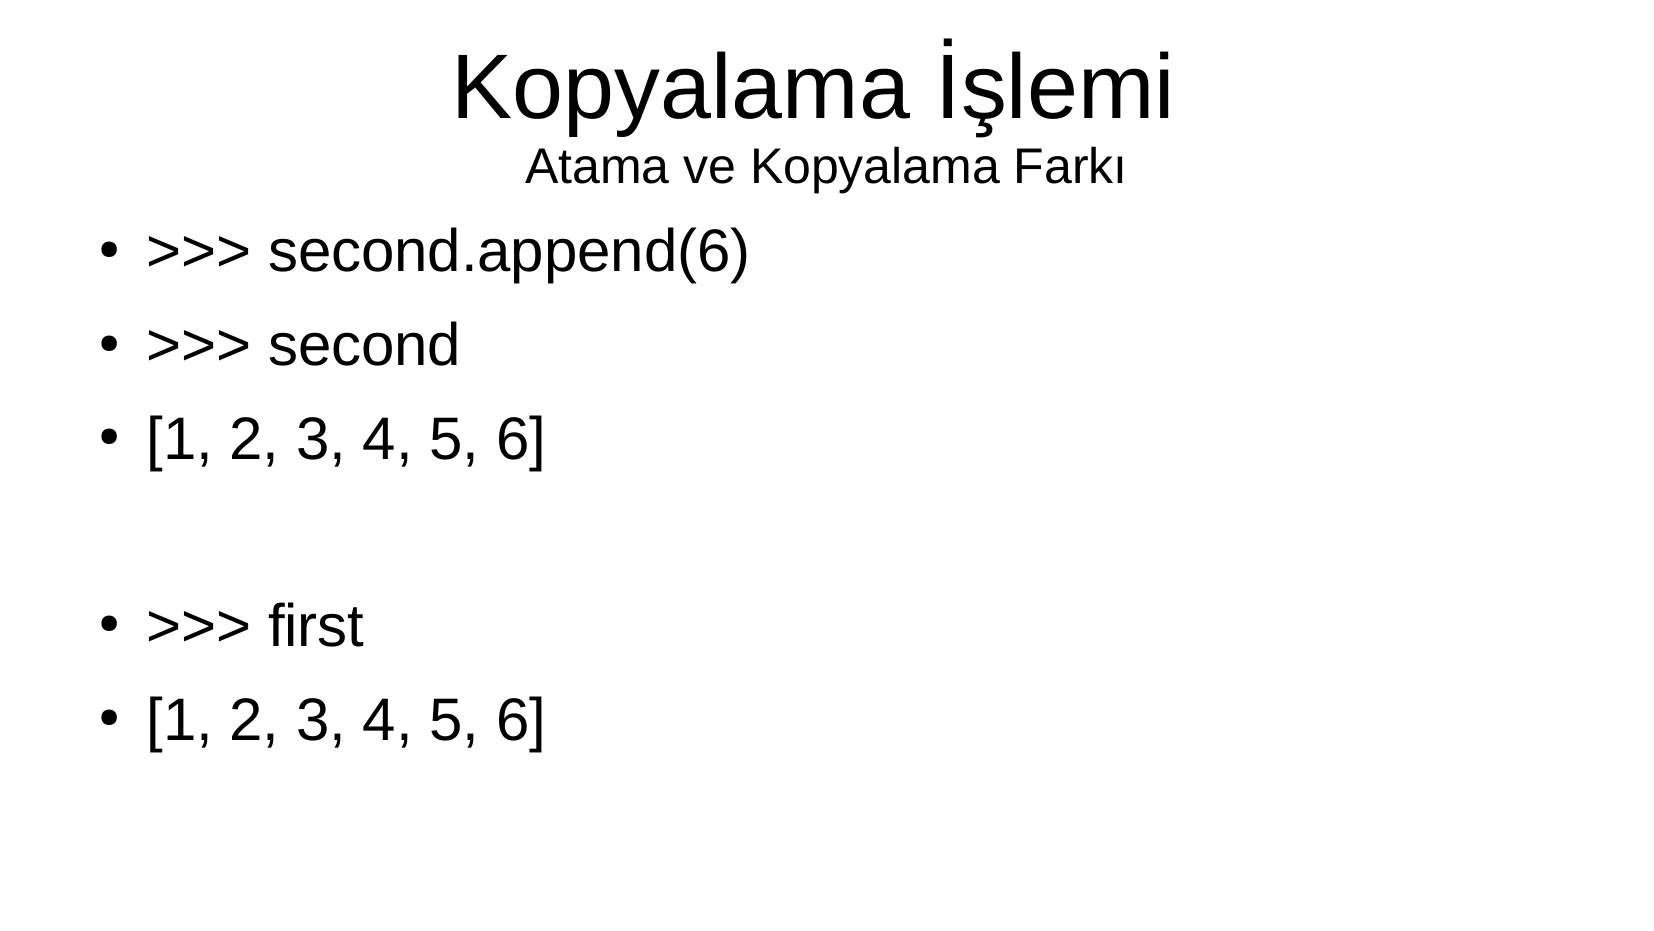

# Kopyalama İşlemi Atama ve Kopyalama Farkı
>>> second.append(6)
>>> second
[1, 2, 3, 4, 5, 6]
>>> first
[1, 2, 3, 4, 5, 6]